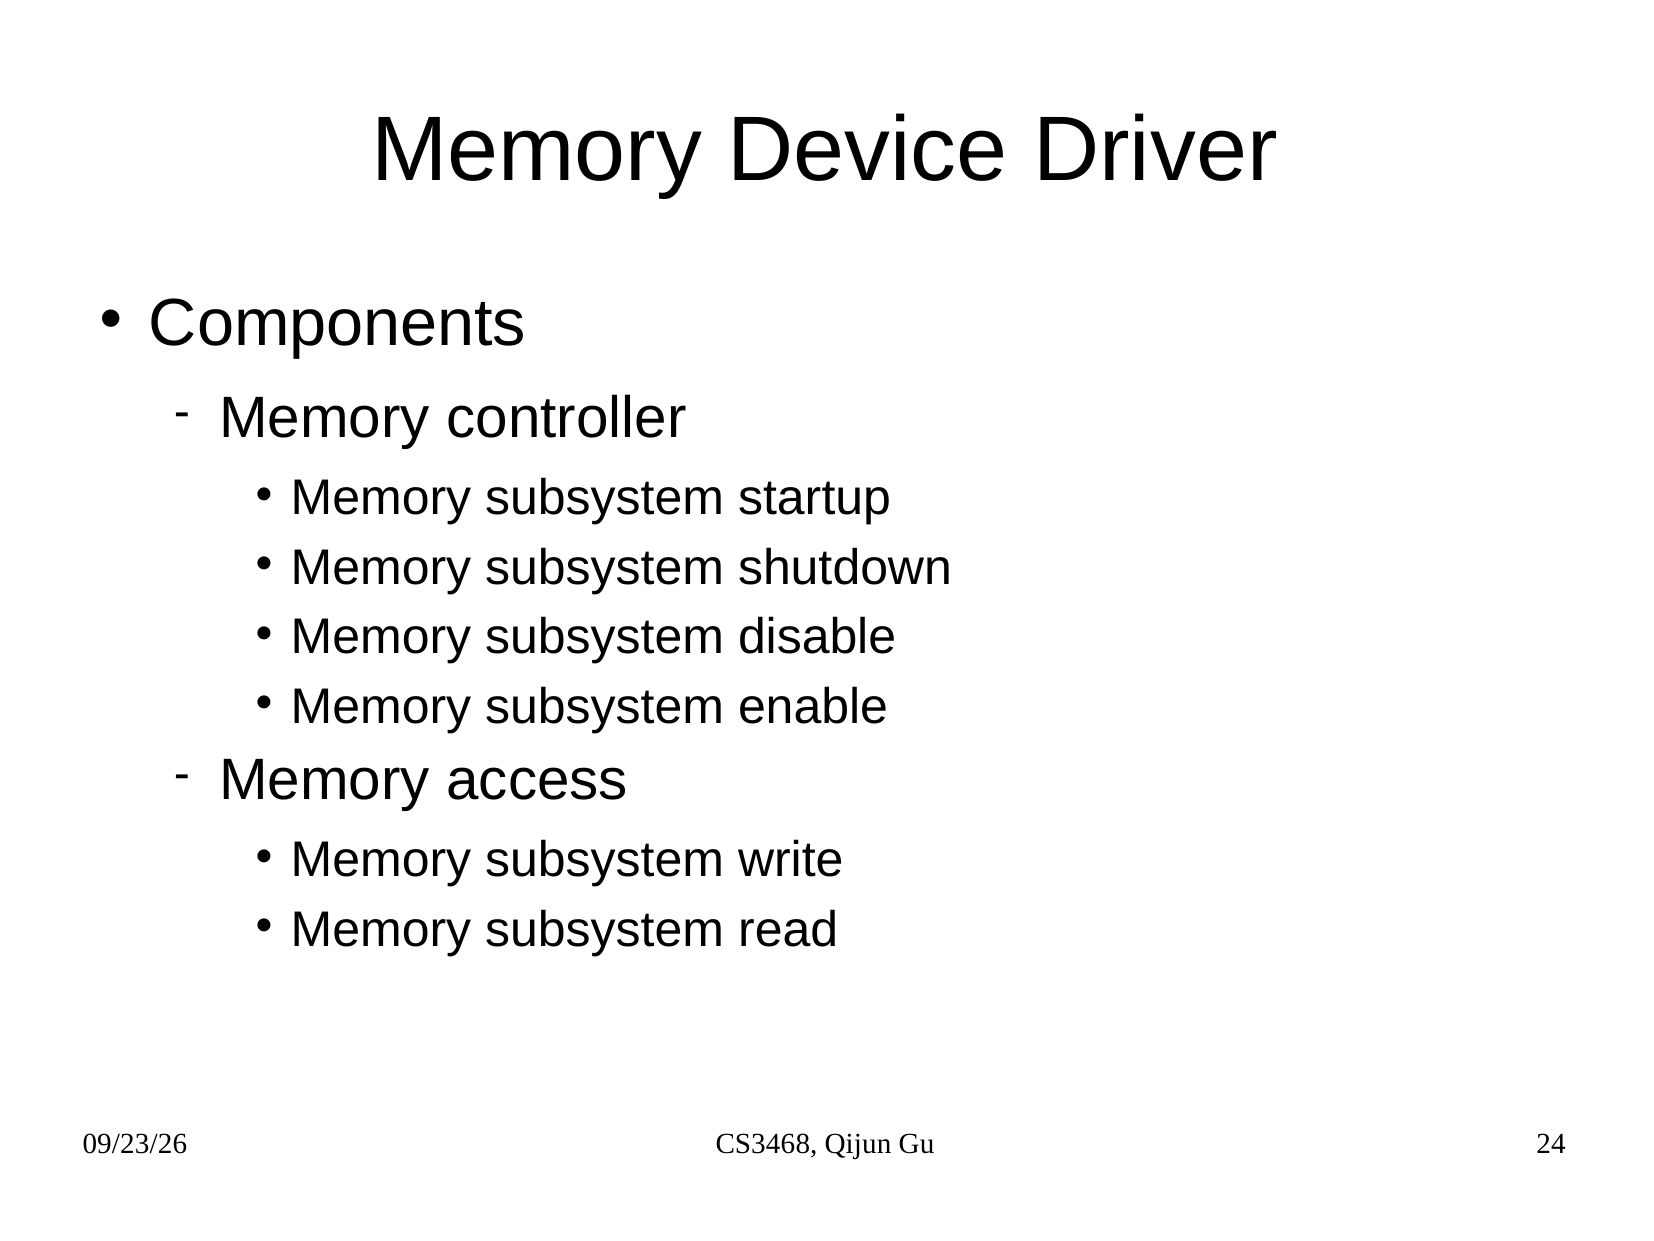

# Memory Device Driver
Components
Memory controller
Memory subsystem startup
Memory subsystem shutdown
Memory subsystem disable
Memory subsystem enable
Memory access
Memory subsystem write
Memory subsystem read
CS3468, Qijun Gu
24